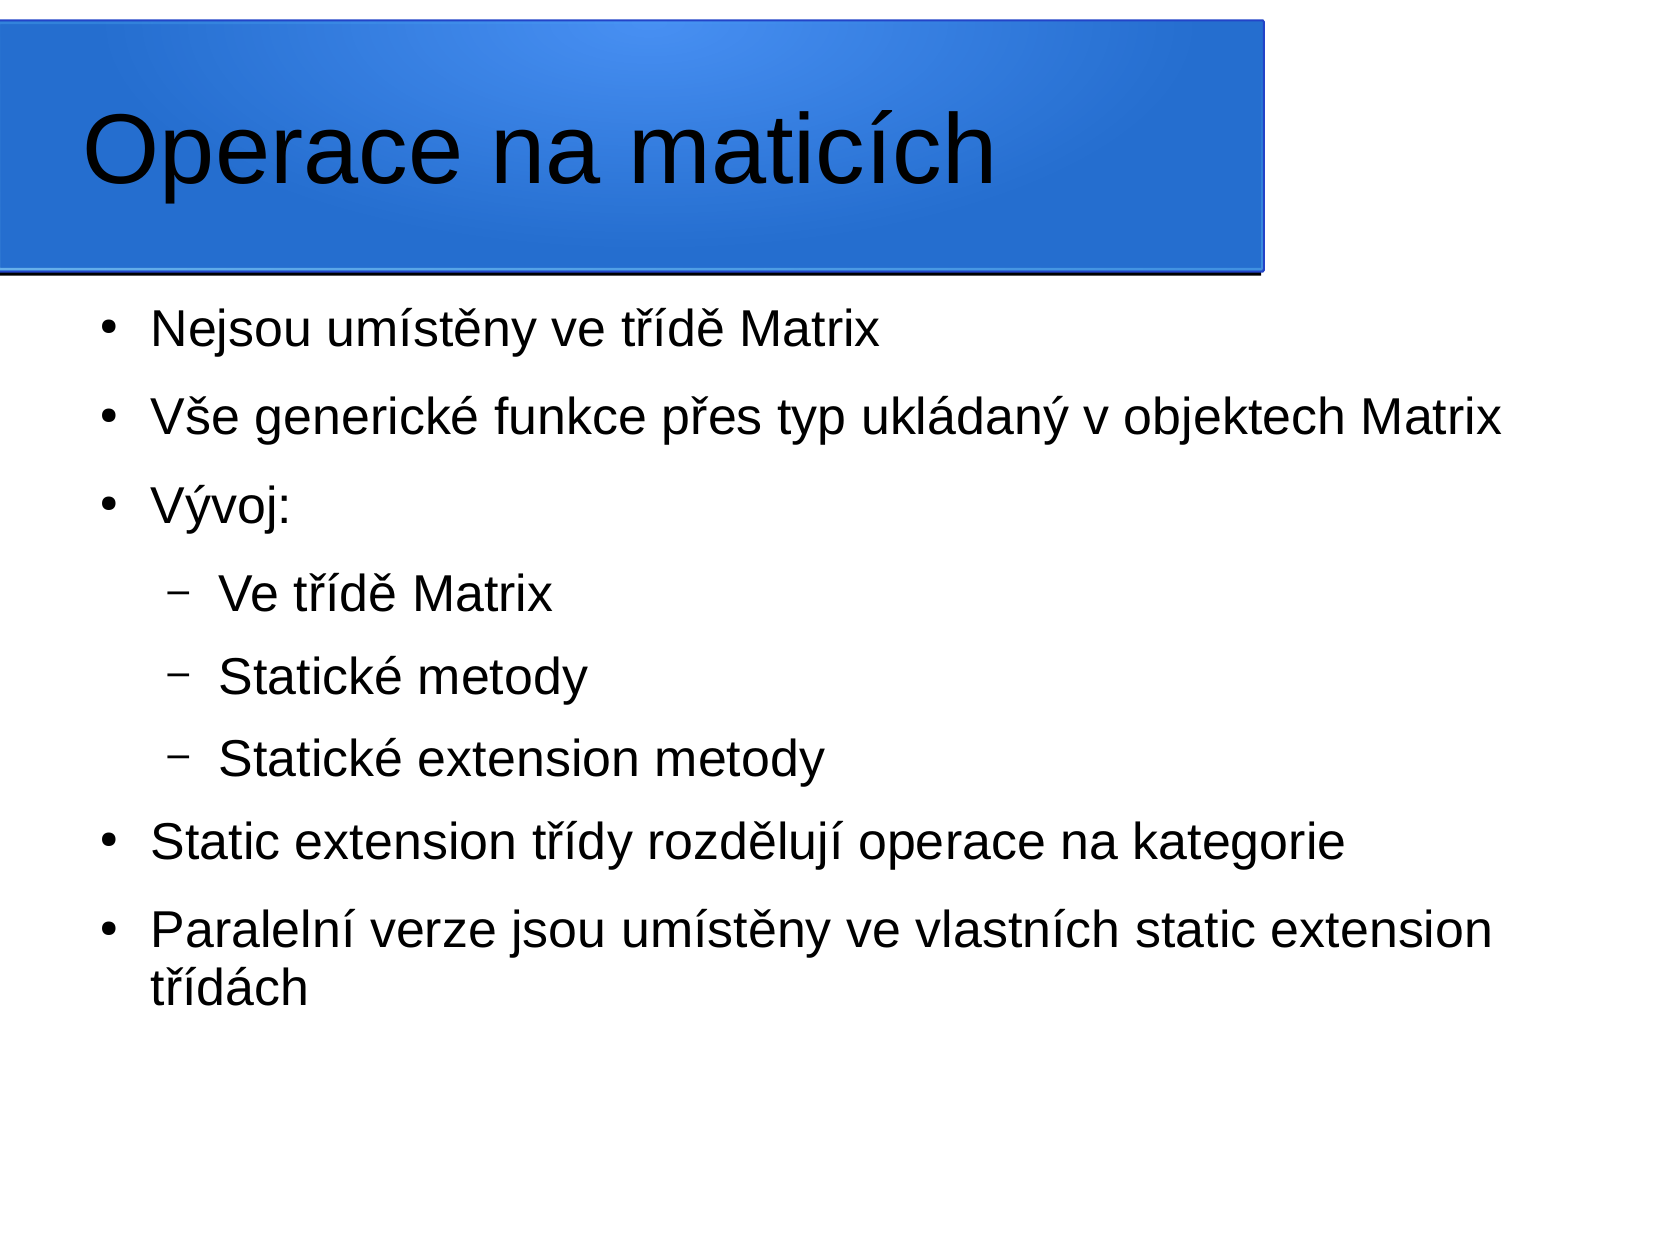

# Operace na maticích
Nejsou umístěny ve třídě Matrix
Vše generické funkce přes typ ukládaný v objektech Matrix
Vývoj:
Ve třídě Matrix
Statické metody
Statické extension metody
Static extension třídy rozdělují operace na kategorie
Paralelní verze jsou umístěny ve vlastních static extension třídách